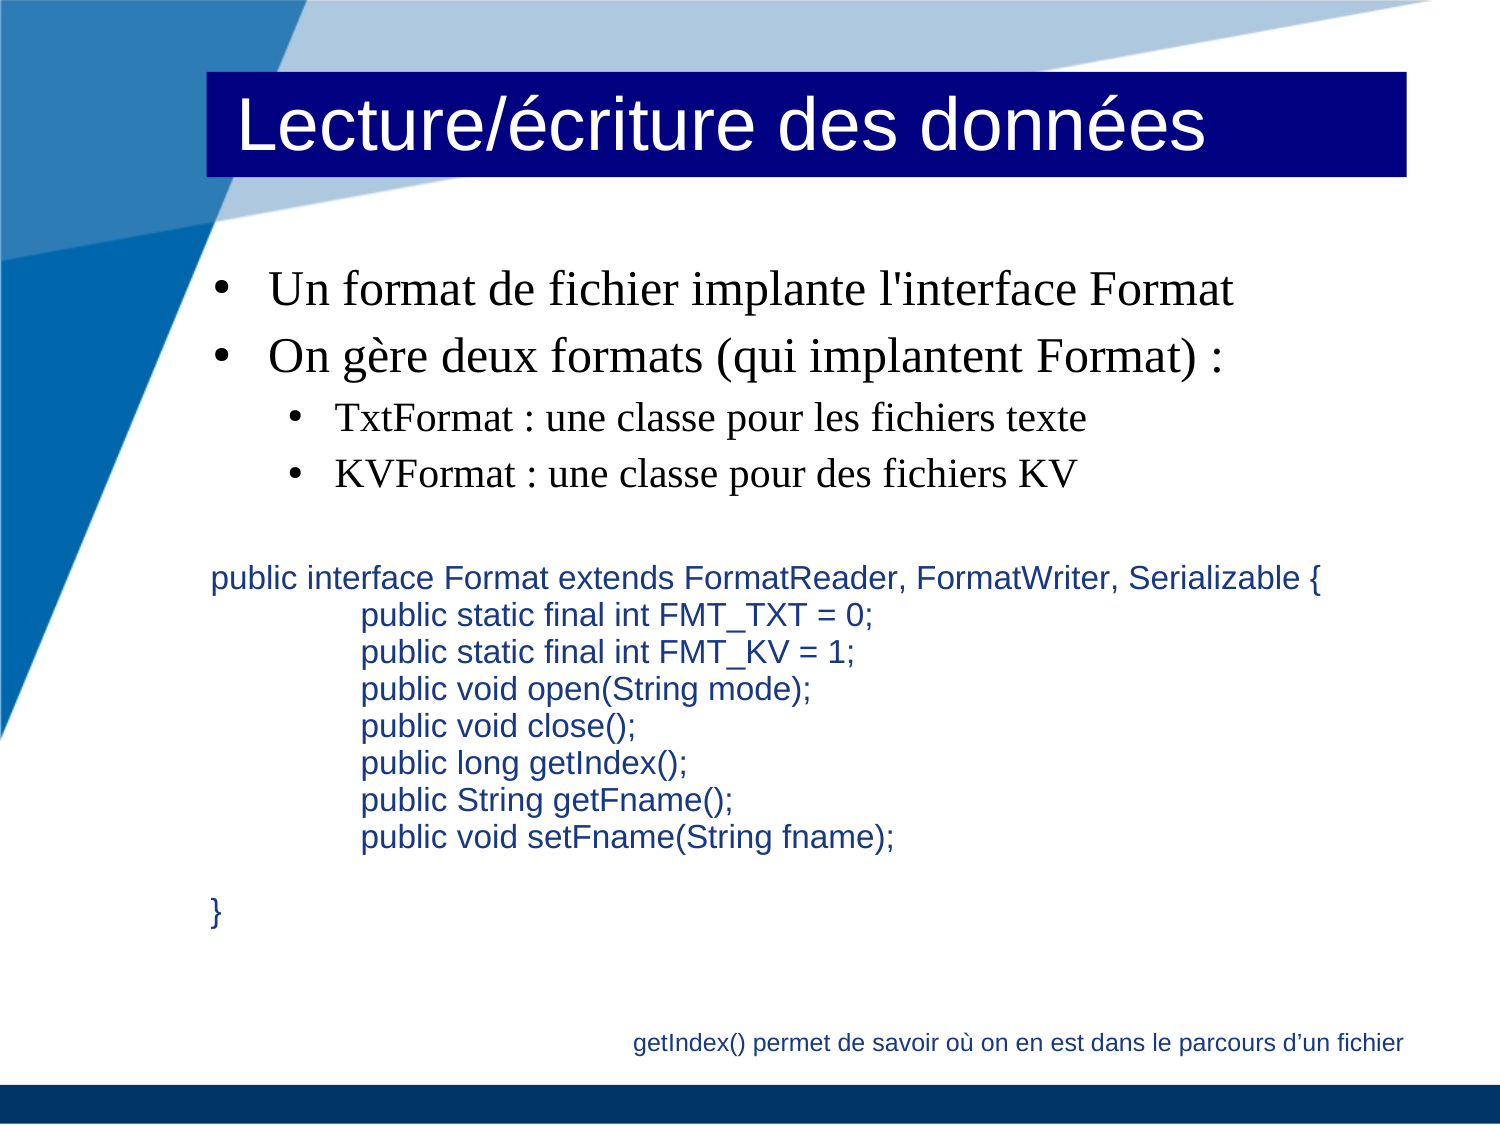

# Lecture/écriture des données
Un format de fichier implante l'interface Format
On gère deux formats (qui implantent Format) :
TxtFormat : une classe pour les fichiers texte
KVFormat : une classe pour des fichiers KV
public interface Format extends FormatReader, FormatWriter, Serializable {
	public static final int FMT_TXT = 0;
	public static final int FMT_KV = 1;
	public void open(String mode);
	public void close();
	public long getIndex();
	public String getFname();
	public void setFname(String fname);
}
getIndex() permet de savoir où on en est dans le parcours d’un fichier